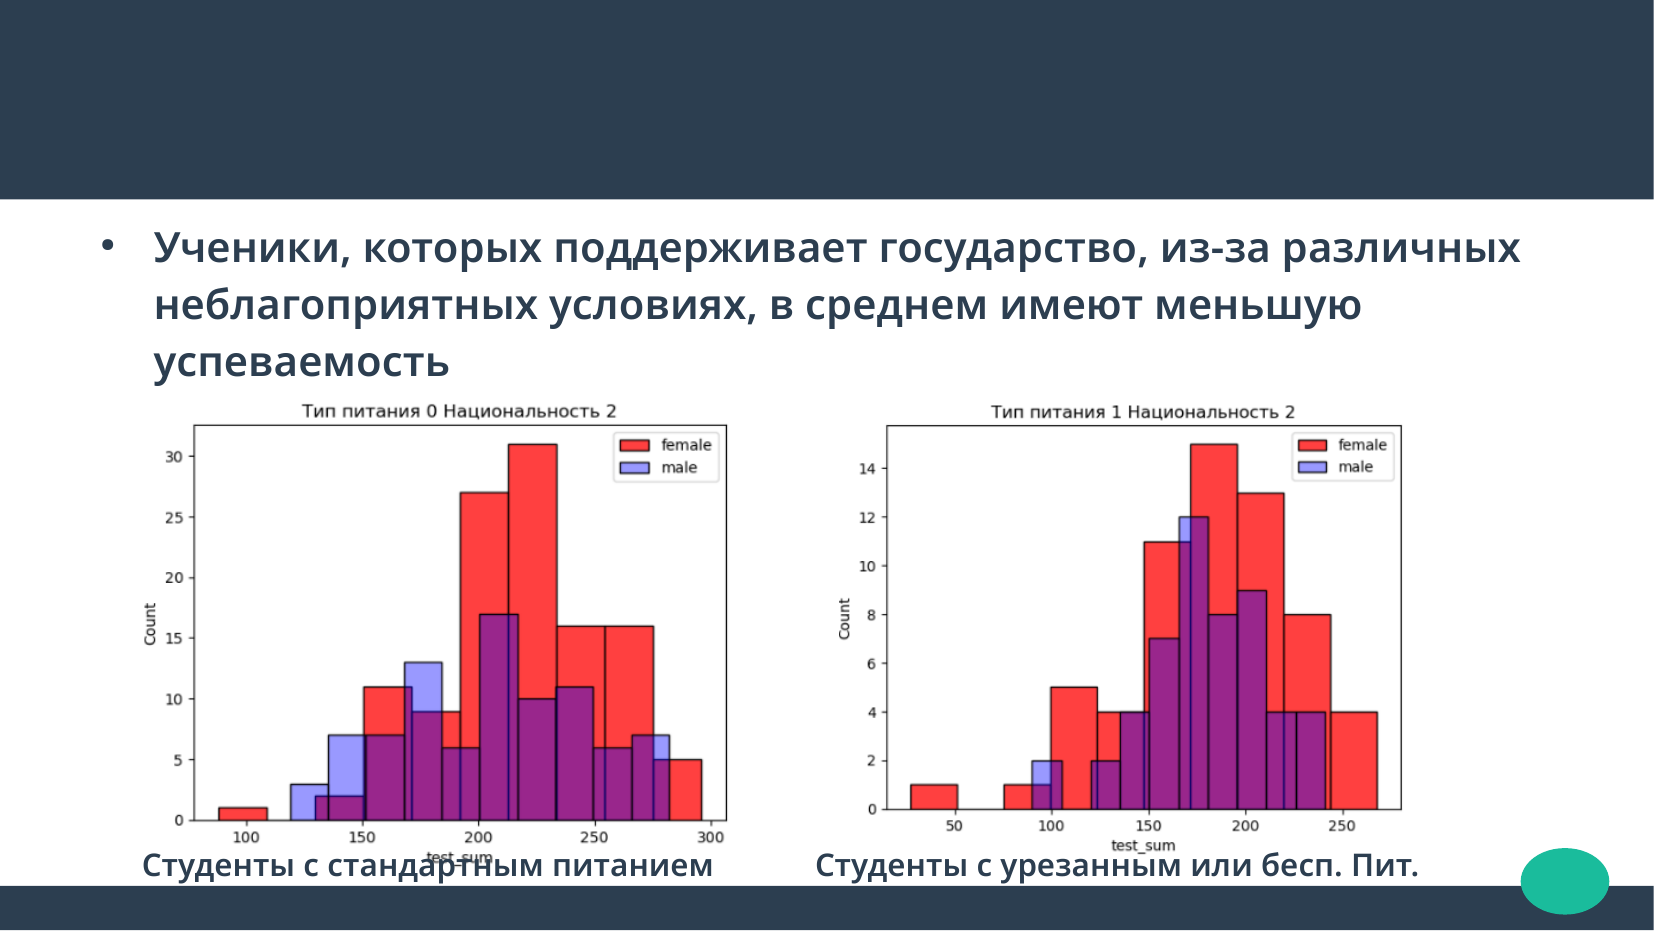

#
Ученики, которых поддерживает государство, из-за различных неблагоприятных условиях, в среднем имеют меньшую успеваемость
Студенты с стандартным питанием
Студенты с урезанным или бесп. Пит.